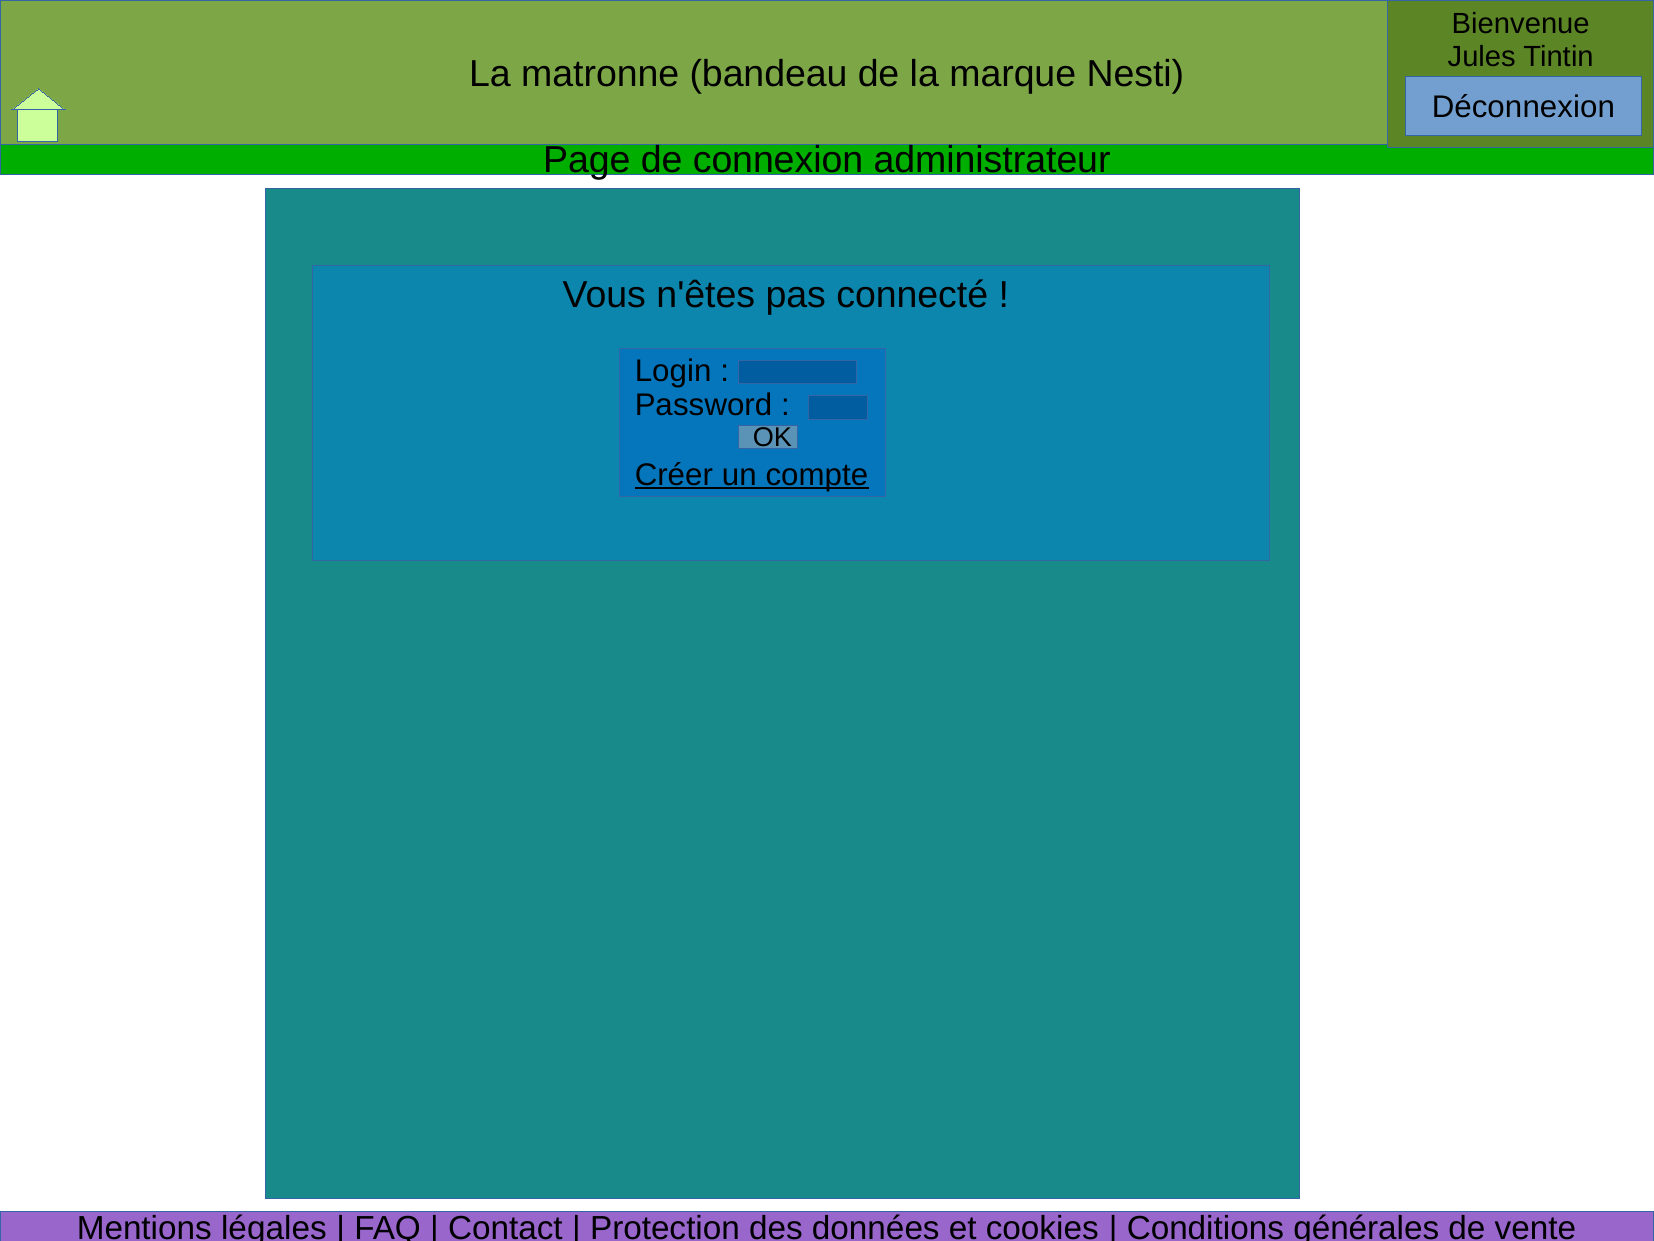

La matronne (bandeau de la marque Nesti)
Bienvenue
Jules Tintin
Déconnexion
Page de connexion administrateur
Vous n'êtes pas connecté !
Login :
Password :
Créer un compte
OK
Mentions légales | FAQ | Contact | Protection des données et cookies | Conditions générales de vente